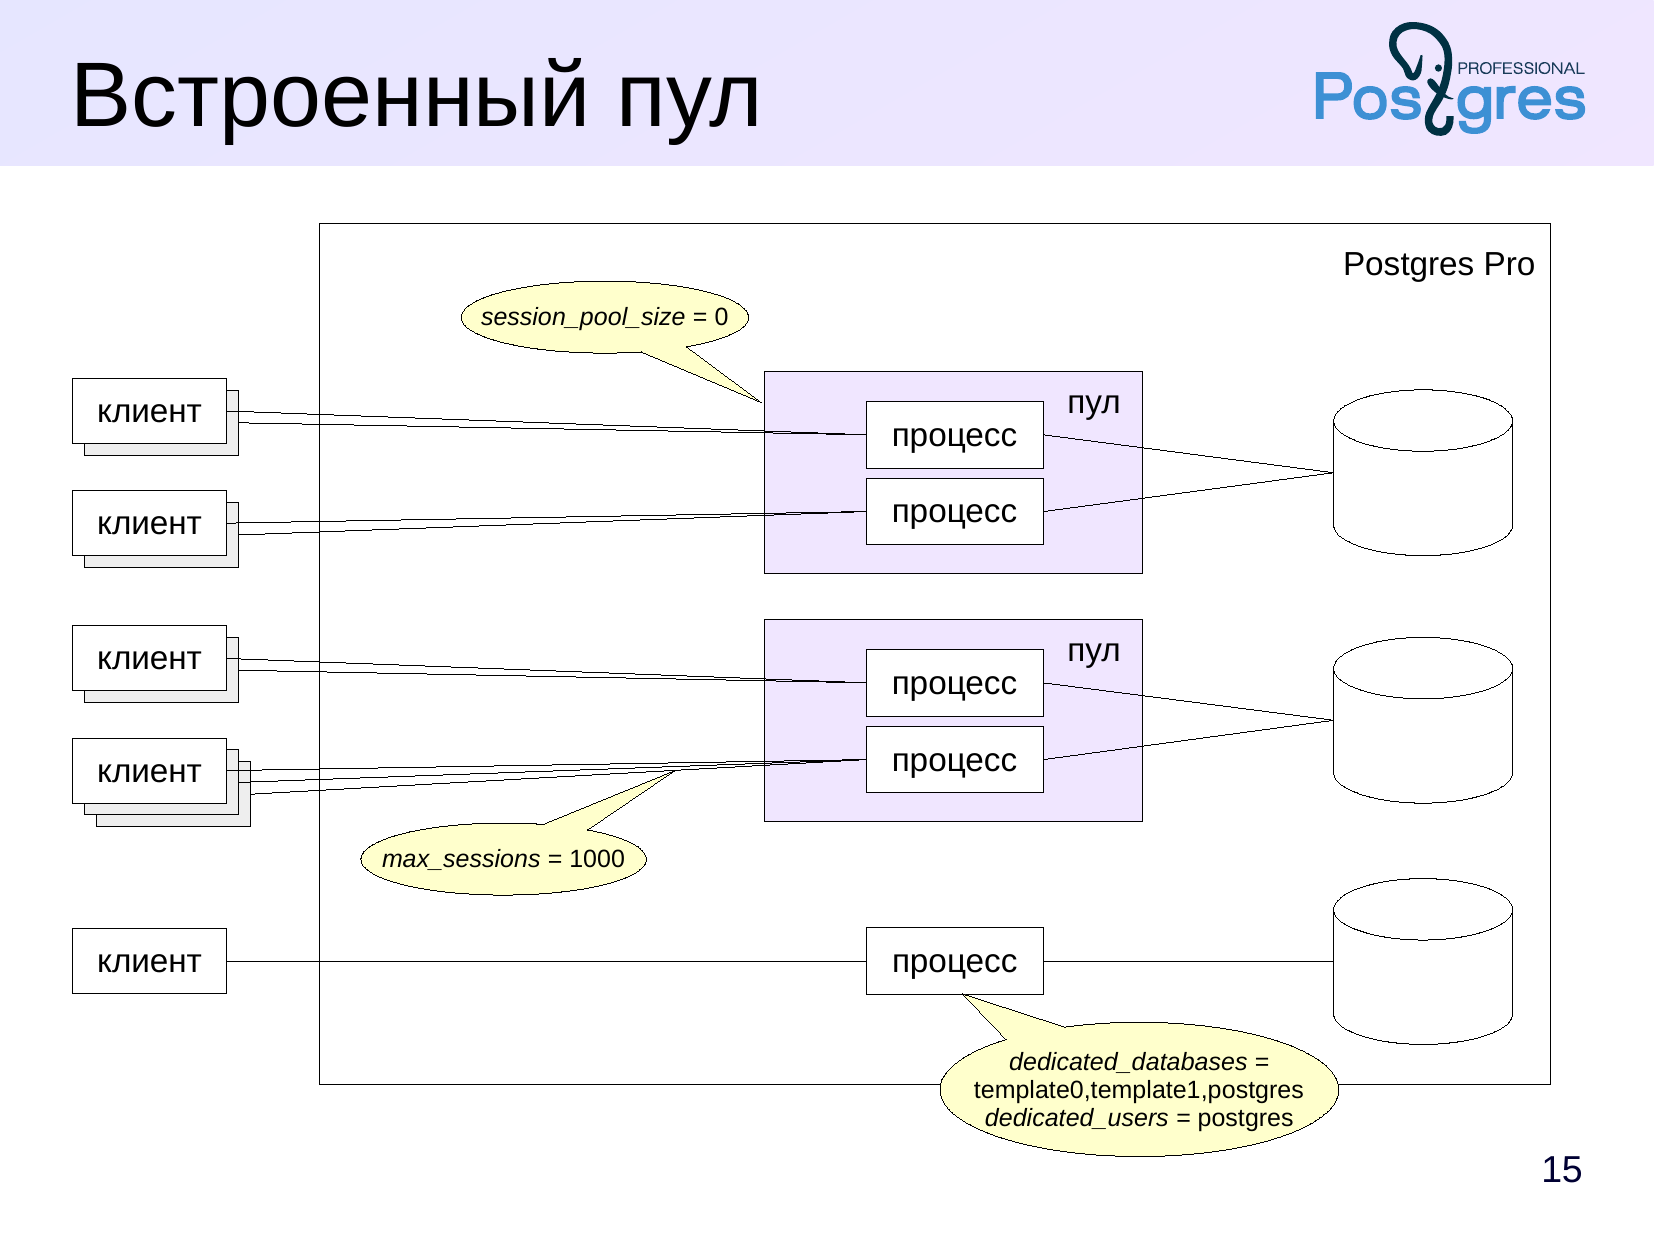

# Встроенный пул
Postgres Pro
session_pool_size = 0
пул
клиент
процесс
процесс
клиент
пул
клиент
процесс
процесс
клиент
max_sessions = 1000
процесс
клиент
dedicated_databases =
template0,template1,postgres
dedicated_users = postgres